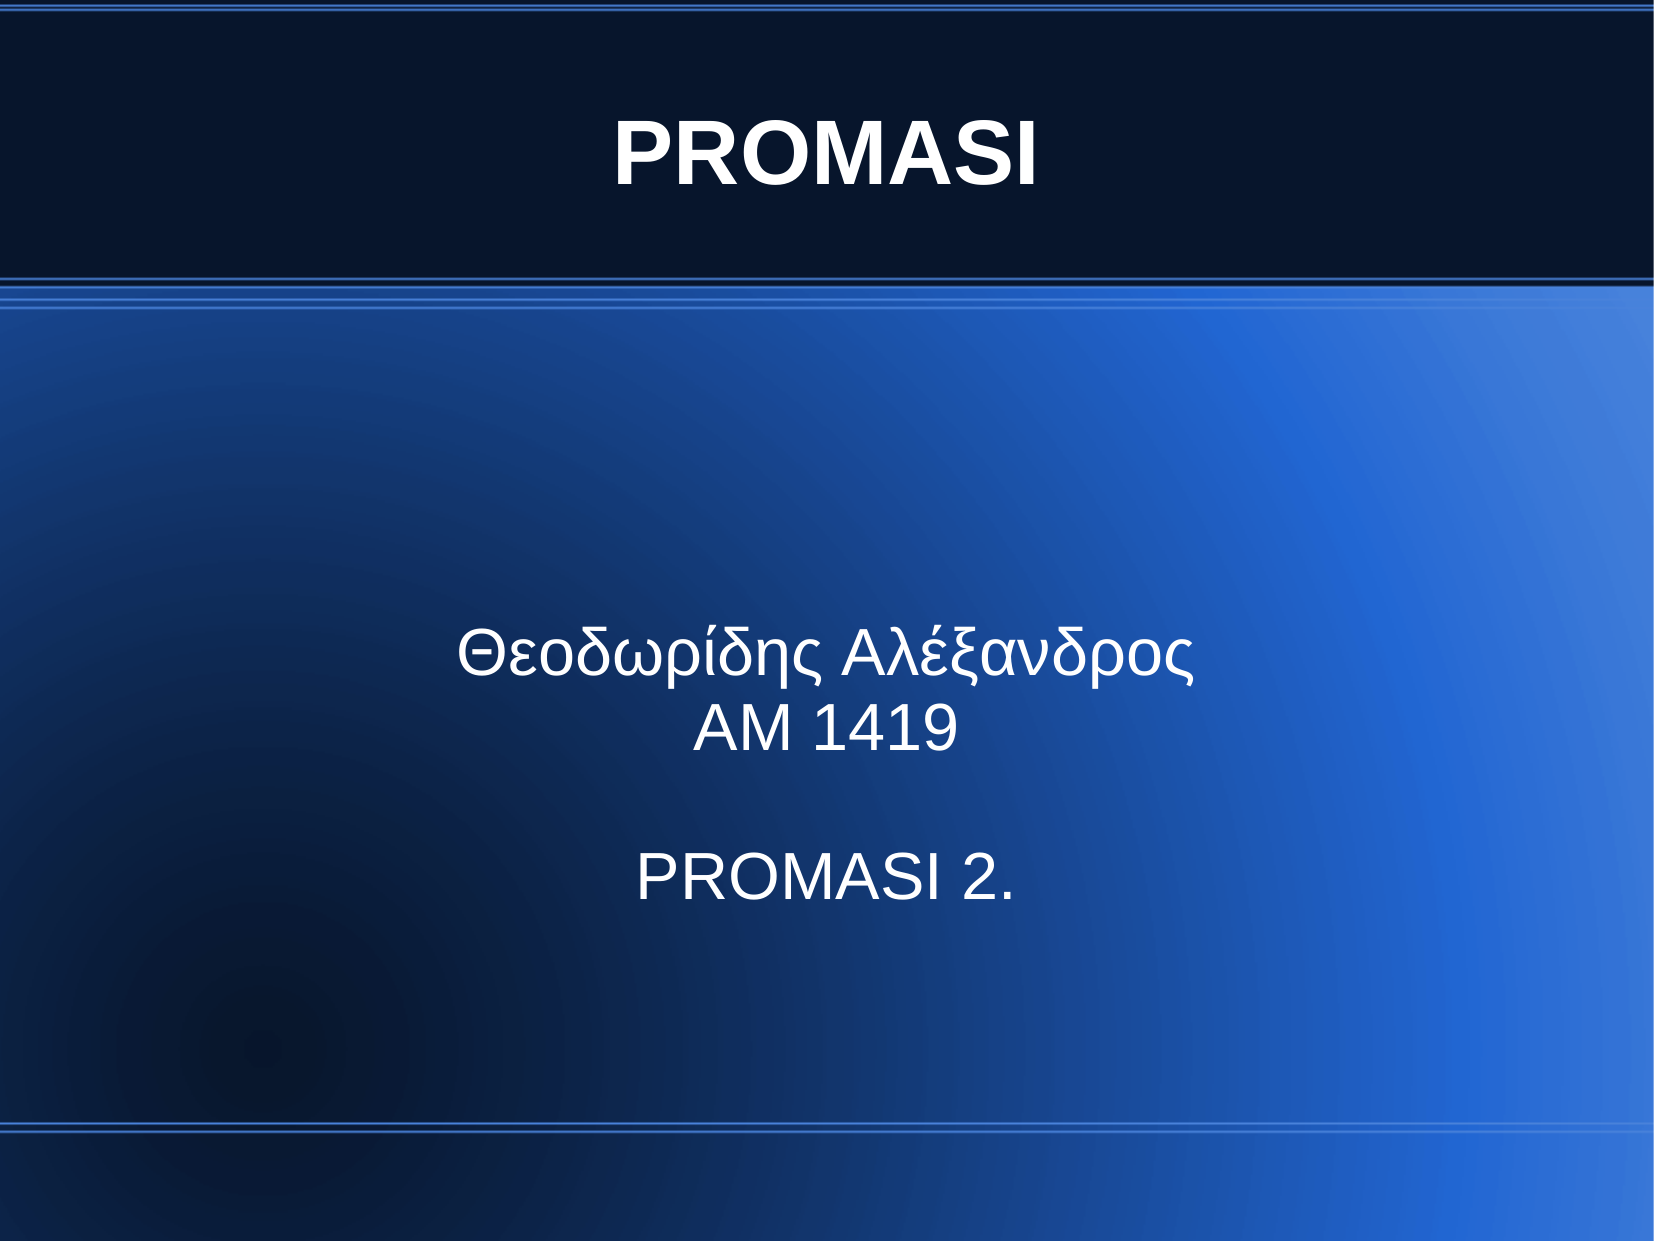

# PROMASI
Θεοδωρίδης Αλέξανδρος
AM 1419
PROMASI 2.